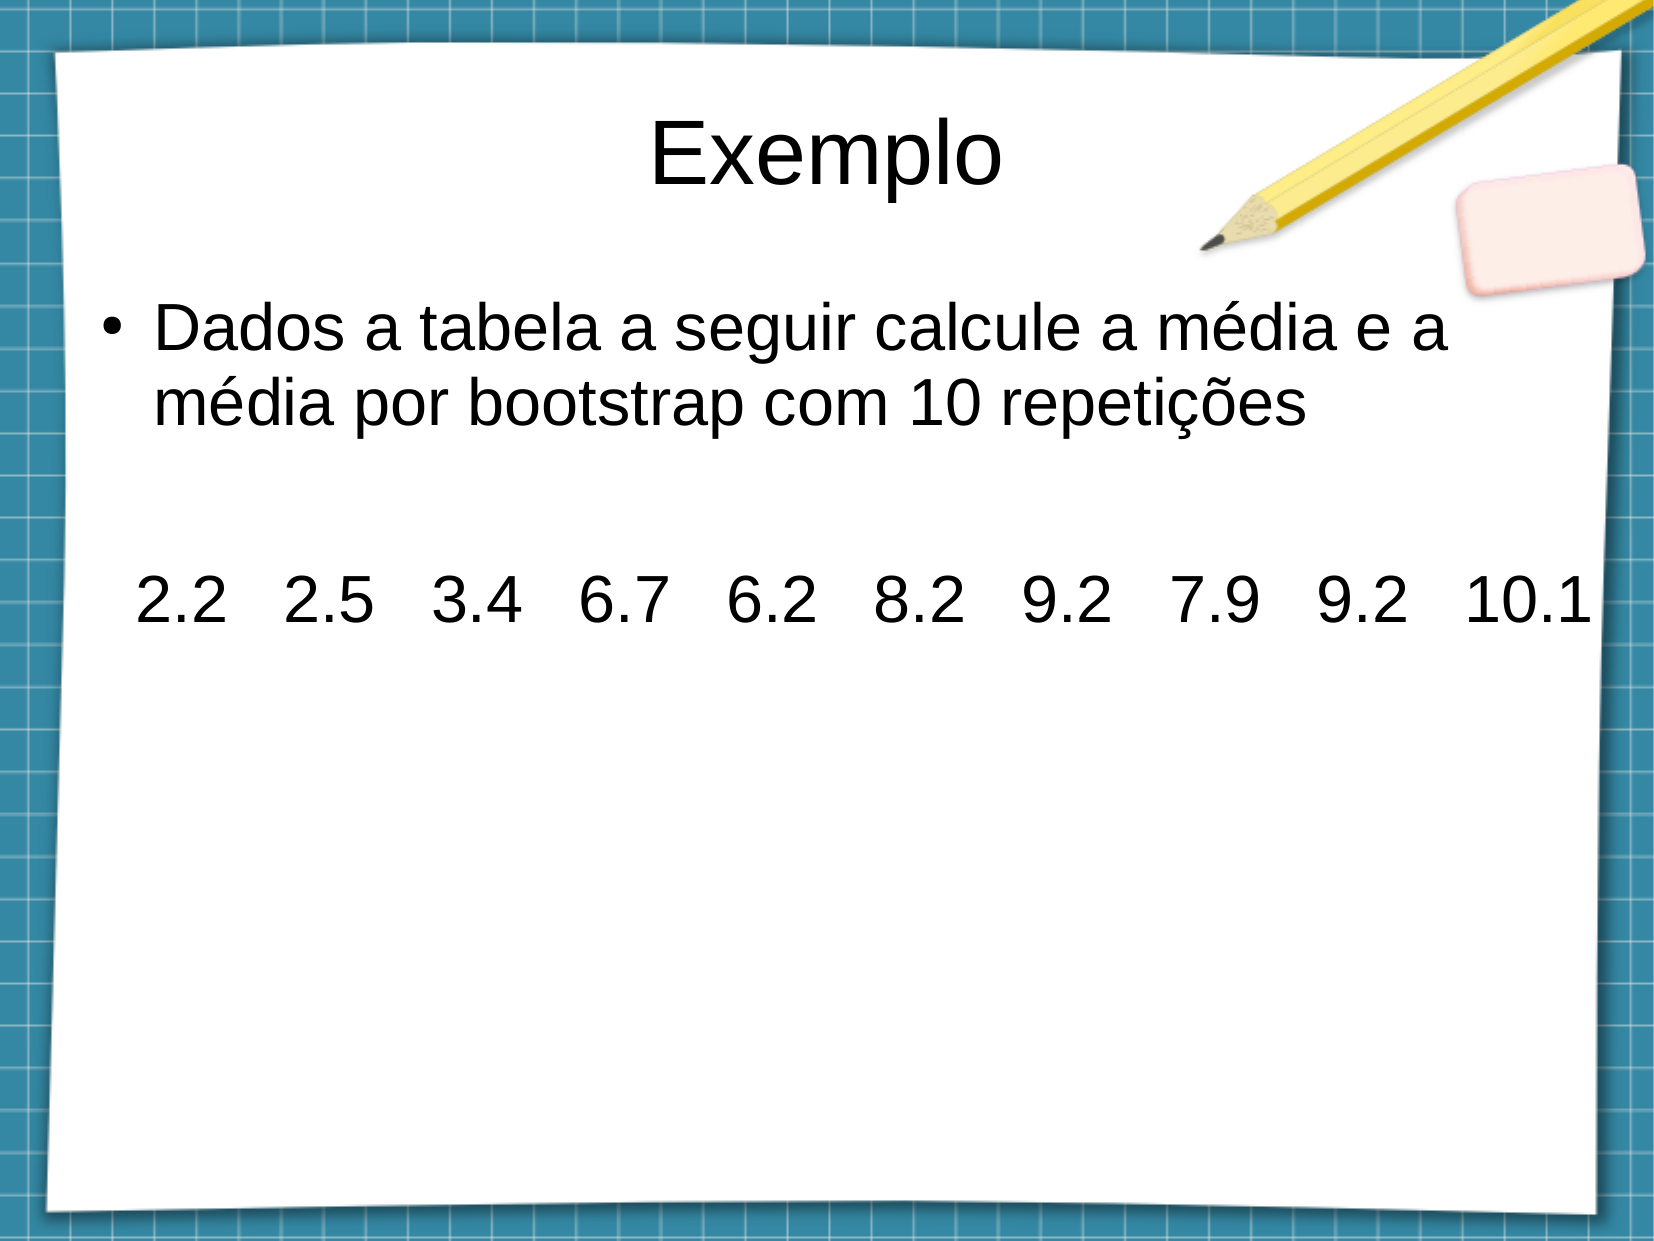

# Exemplo
Dados a tabela a seguir calcule a média e a média por bootstrap com 10 repetições
	2.2	2.5	3.4	6.7	6.2	8.2	9.2	7.9	9.2	10.1